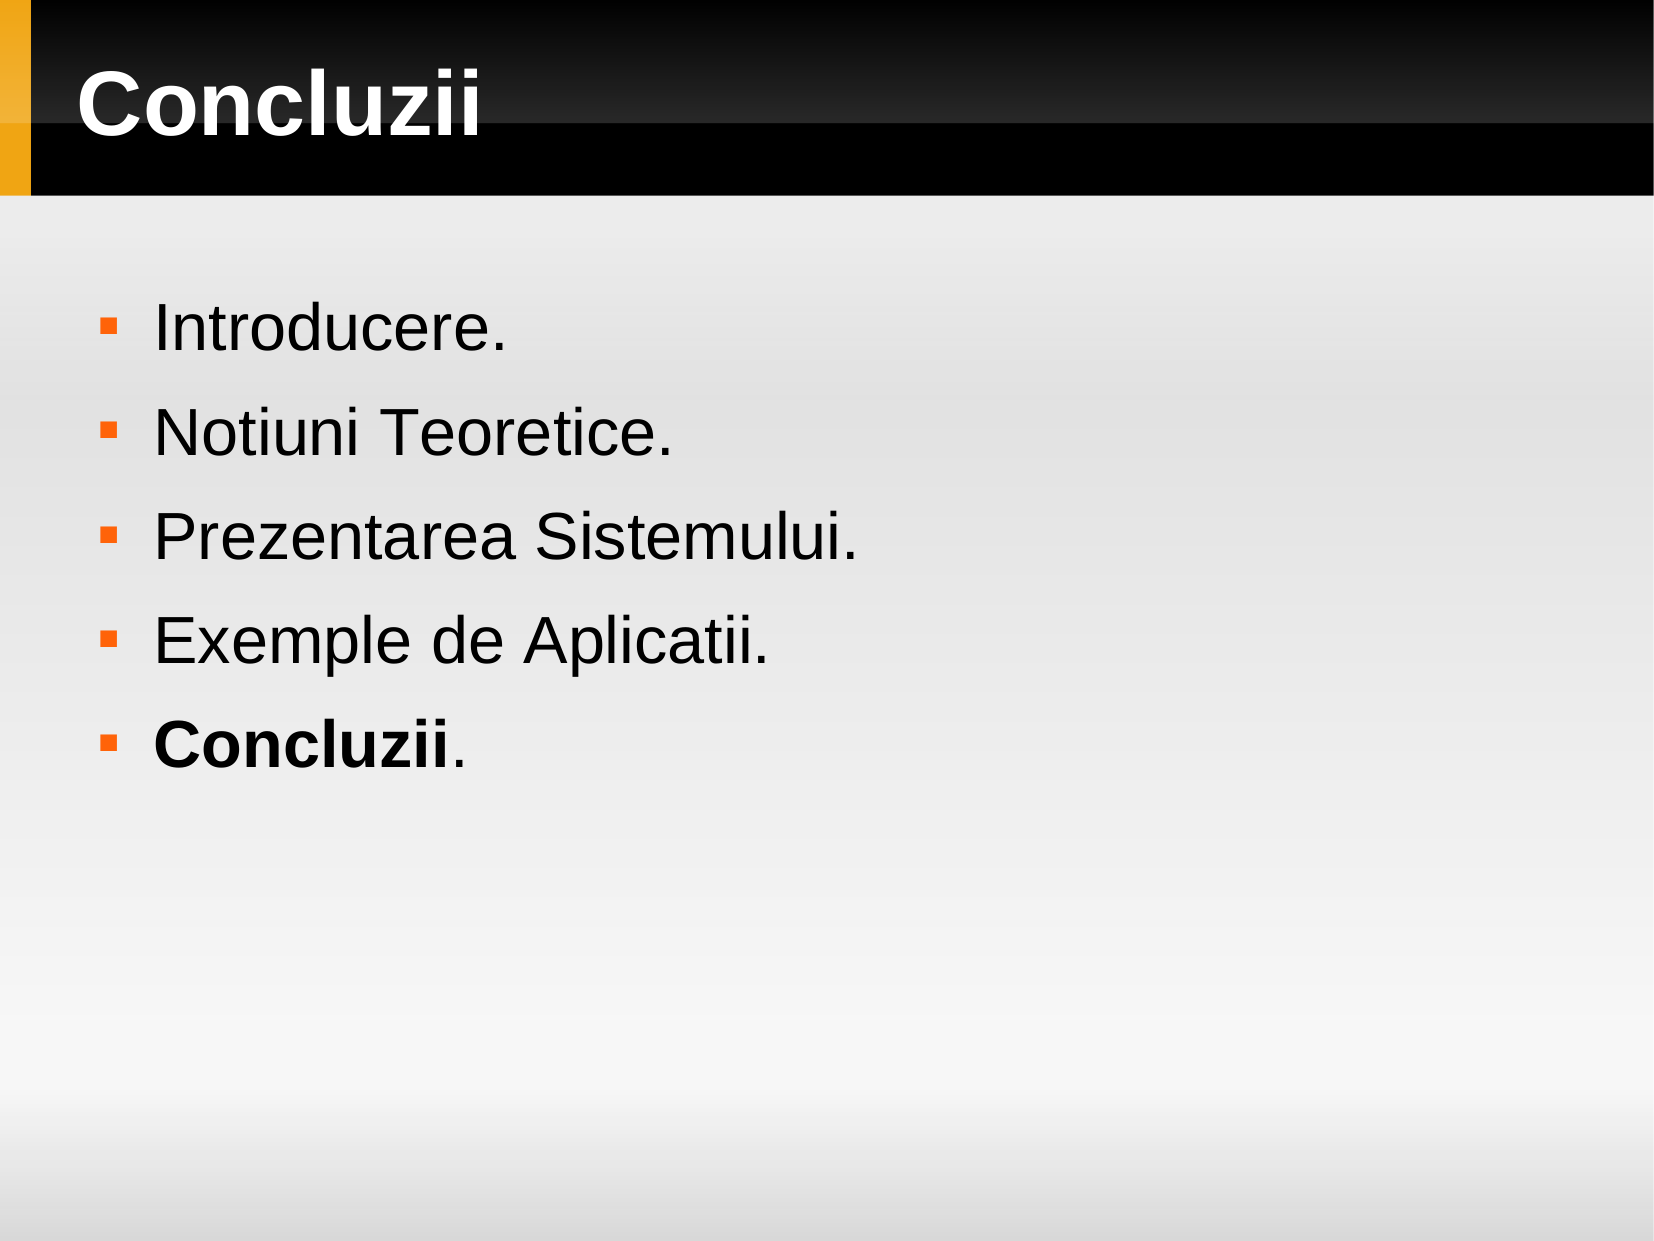

# Concluzii
Introducere.
Notiuni Teoretice.
Prezentarea Sistemului.
Exemple de Aplicatii.
Concluzii.